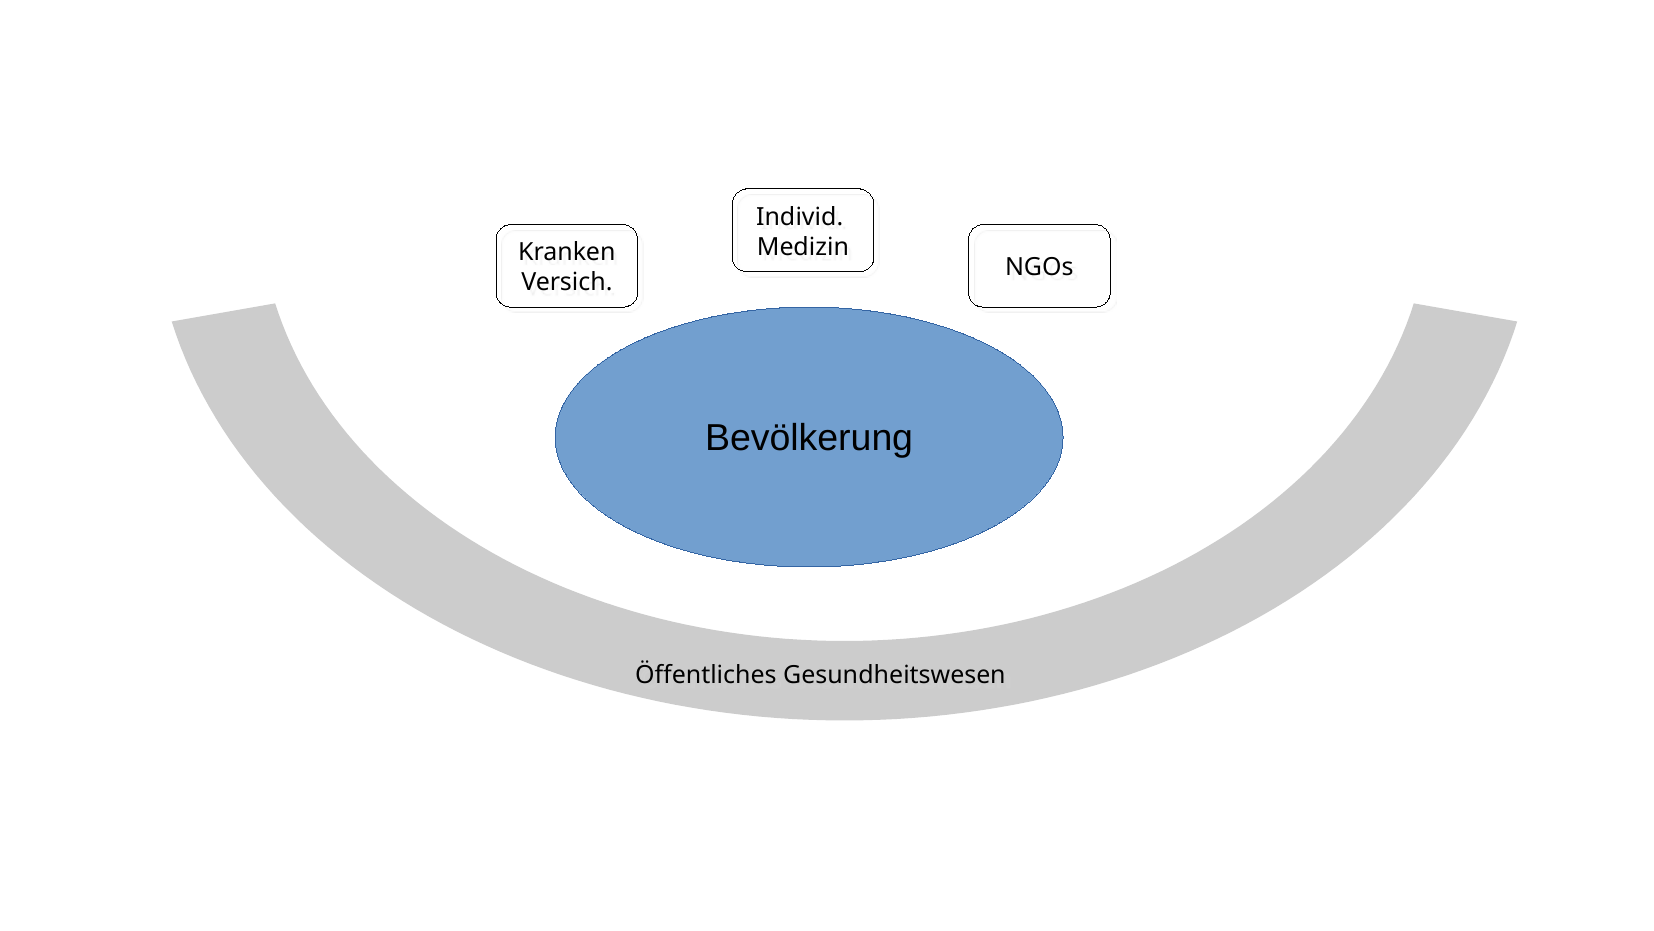

Individ.
Medizin
Kranken
Versich.
NGOs
Bevölkerung
Öffentliches Gesundheitswesen